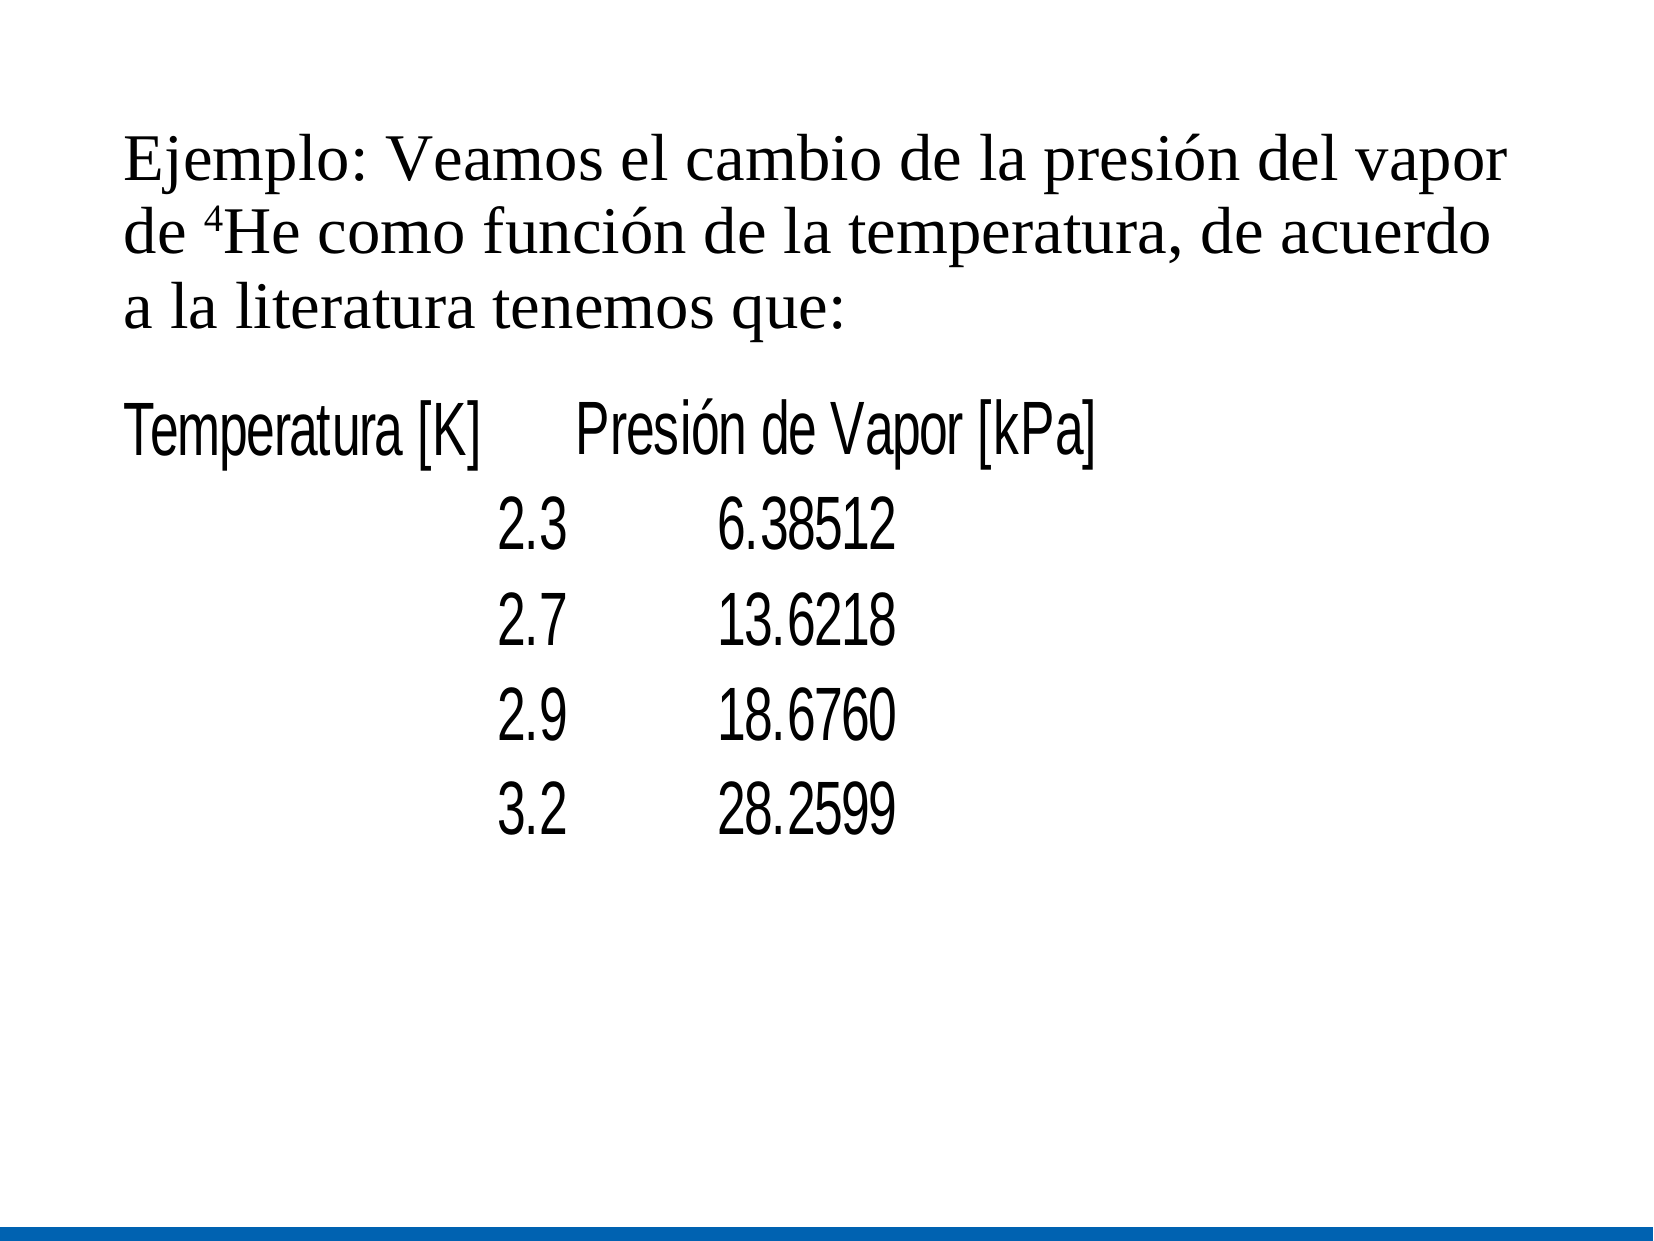

# Ejemplo: Veamos el cambio de la presión del vapor de 4He como función de la temperatura, de acuerdo a la literatura tenemos que: